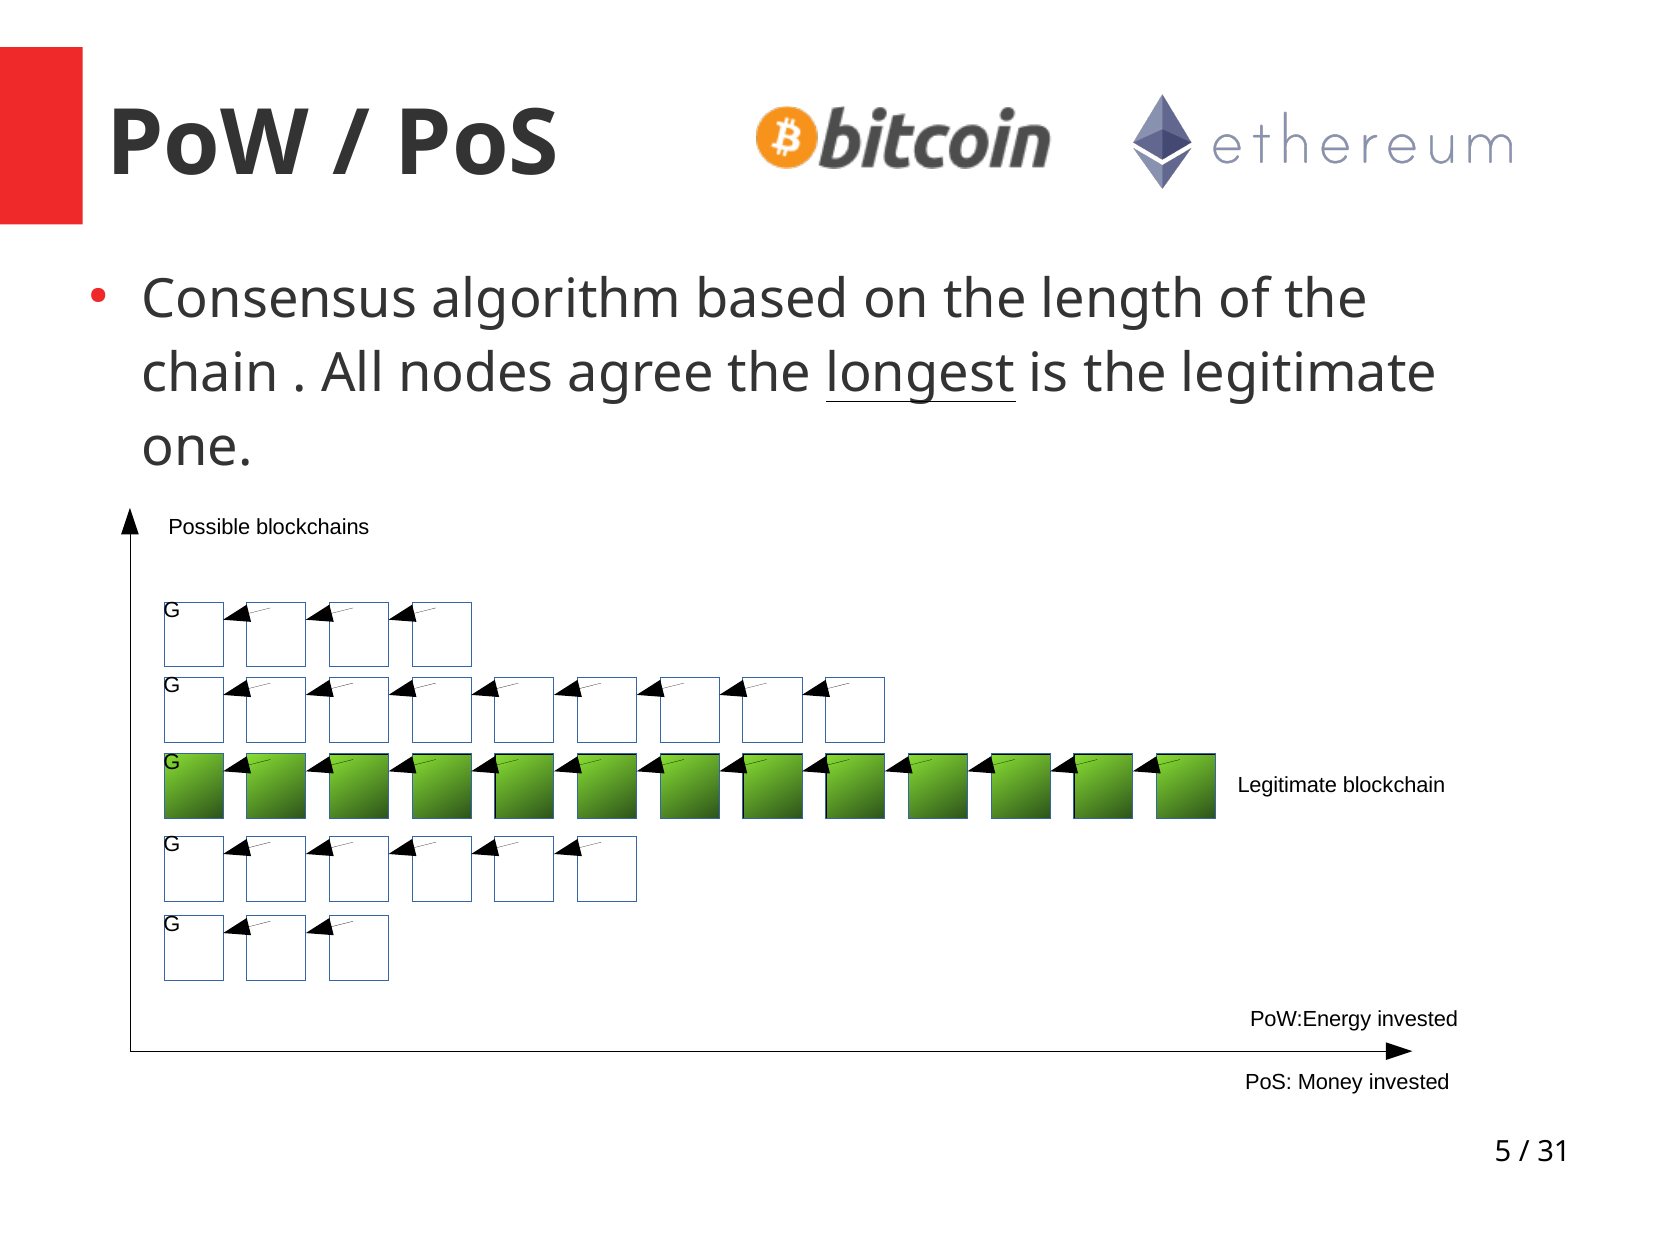

# PoW / PoS
Consensus algorithm based on the length of the chain . All nodes agree the longest is the legitimate one.
Possible blockchains
G
G
G
Legitimate blockchain
G
G
PoW:Energy invested
PoS: Money invested
5